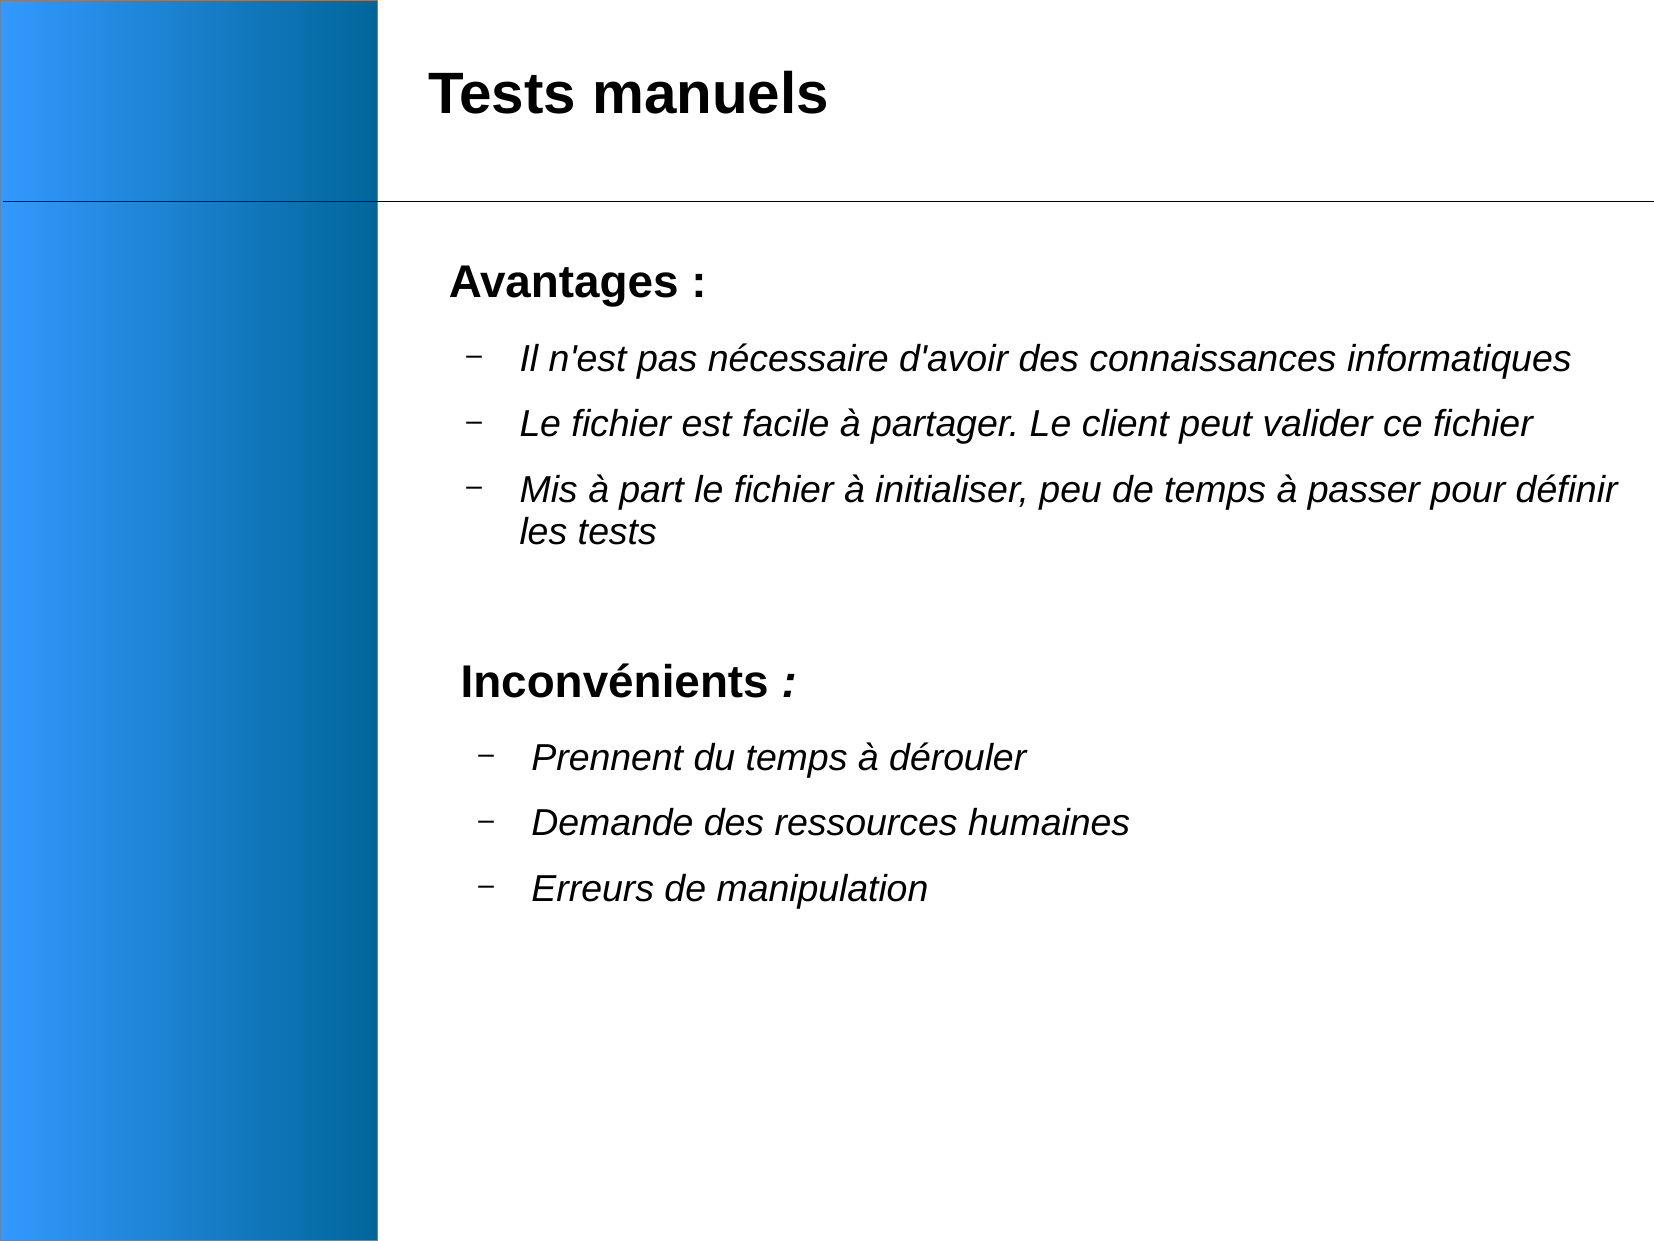

Tests manuels
# Avantages :
Il n'est pas nécessaire d'avoir des connaissances informatiques
Le fichier est facile à partager. Le client peut valider ce fichier
Mis à part le fichier à initialiser, peu de temps à passer pour définir les tests
Inconvénients :
Prennent du temps à dérouler
Demande des ressources humaines
Erreurs de manipulation